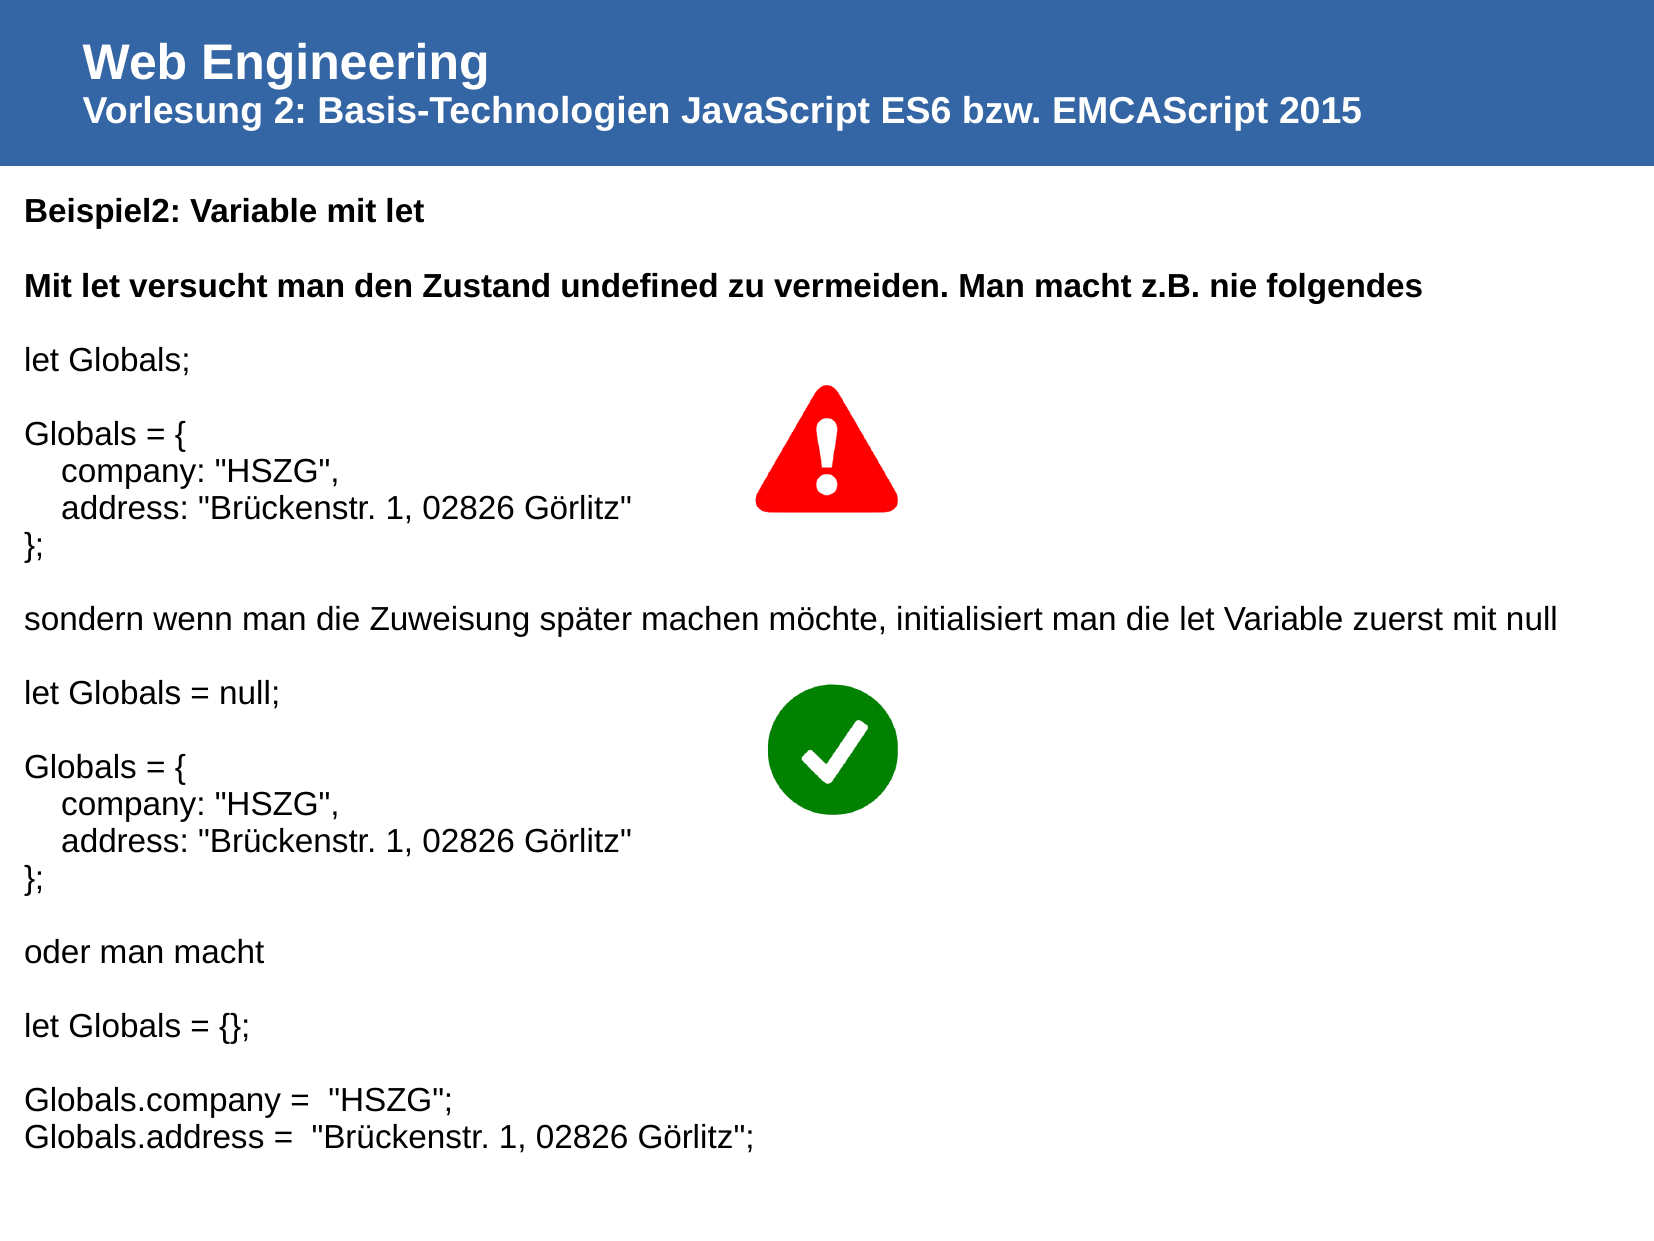

# Web Engineering Vorlesung 2: Basis-Technologien JavaScript ES6 bzw. EMCAScript 2015
Beispiel2: Variable mit let
Mit let versucht man den Zustand undefined zu vermeiden. Man macht z.B. nie folgendes
let Globals;
Globals = {
 company: "HSZG",
 address: "Brückenstr. 1, 02826 Görlitz"
};
sondern wenn man die Zuweisung später machen möchte, initialisiert man die let Variable zuerst mit null
let Globals = null;
Globals = {
 company: "HSZG",
 address: "Brückenstr. 1, 02826 Görlitz"
};
oder man macht
let Globals = {};
Globals.company = "HSZG";
Globals.address = "Brückenstr. 1, 02826 Görlitz";